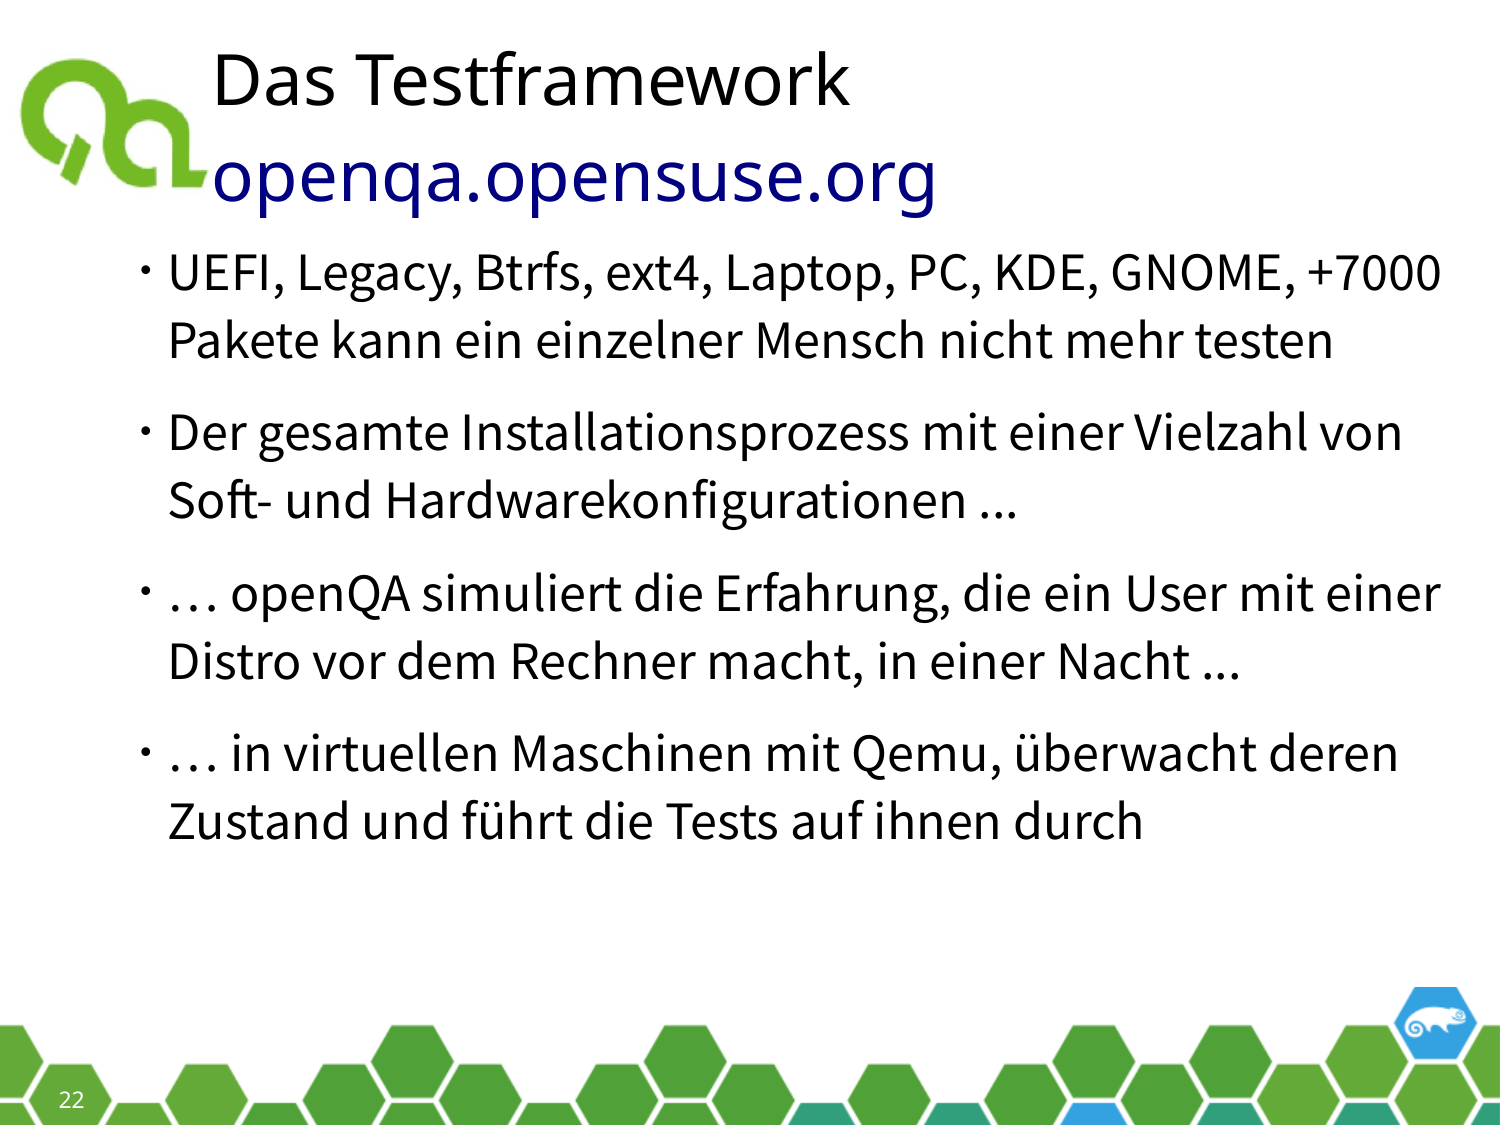

# Das Testframework openqa.opensuse.org
UEFI, Legacy, Btrfs, ext4, Laptop, PC, KDE, GNOME, +7000 Pakete kann ein einzelner Mensch nicht mehr testen
Der gesamte Installationsprozess mit einer Vielzahl von Soft- und Hardwarekonfigurationen ...
… openQA simuliert die Erfahrung, die ein User mit einer Distro vor dem Rechner macht, in einer Nacht ...
… in virtuellen Maschinen mit Qemu, überwacht deren Zustand und führt die Tests auf ihnen durch